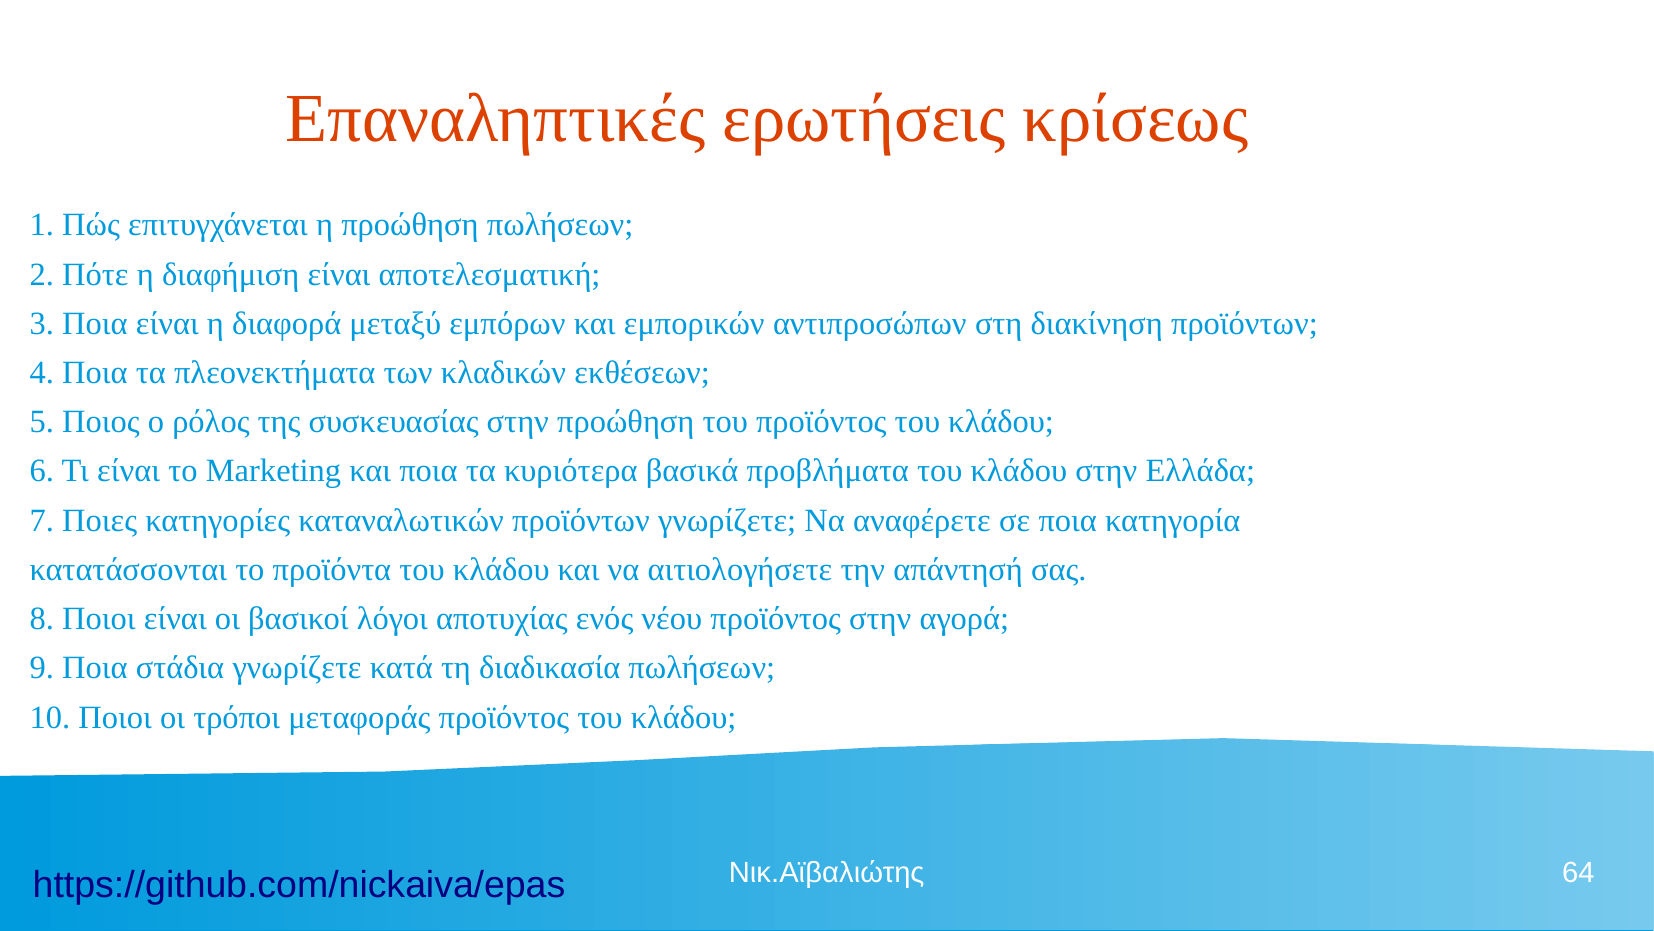

# Επαναληπτικές ερωτήσεις κρίσεως
1. Πώς επιτυγχάνεται η προώθηση πωλήσεων;
2. Πότε η διαφήμιση είναι αποτελεσματική;
3. Ποια είναι η διαφορά μεταξύ εμπόρων και εμπορικών αντιπροσώπων στη διακίνηση προϊόντων;
4. Ποια τα πλεονεκτήματα των κλαδικών εκθέσεων;
5. Ποιος ο ρόλος της συσκευασίας στην προώθηση του προϊόντος του κλάδου;
6. Τι είναι το Marketing και ποια τα κυριότερα βασικά προβλήματα του κλάδου στην Ελλάδα;
7. Ποιες κατηγορίες καταναλωτικών προϊόντων γνωρίζετε; Να αναφέρετε σε ποια κατηγορία
κατατάσσονται το προϊόντα του κλάδου και να αιτιολογήσετε την απάντησή σας.
8. Ποιοι είναι οι βασικοί λόγοι αποτυχίας ενός νέου προϊόντος στην αγορά;
9. Ποια στάδια γνωρίζετε κατά τη διαδικασία πωλήσεων;
10. Ποιοι οι τρόποι μεταφοράς προϊόντος του κλάδου;
Νικ.Αϊβαλιώτης
64